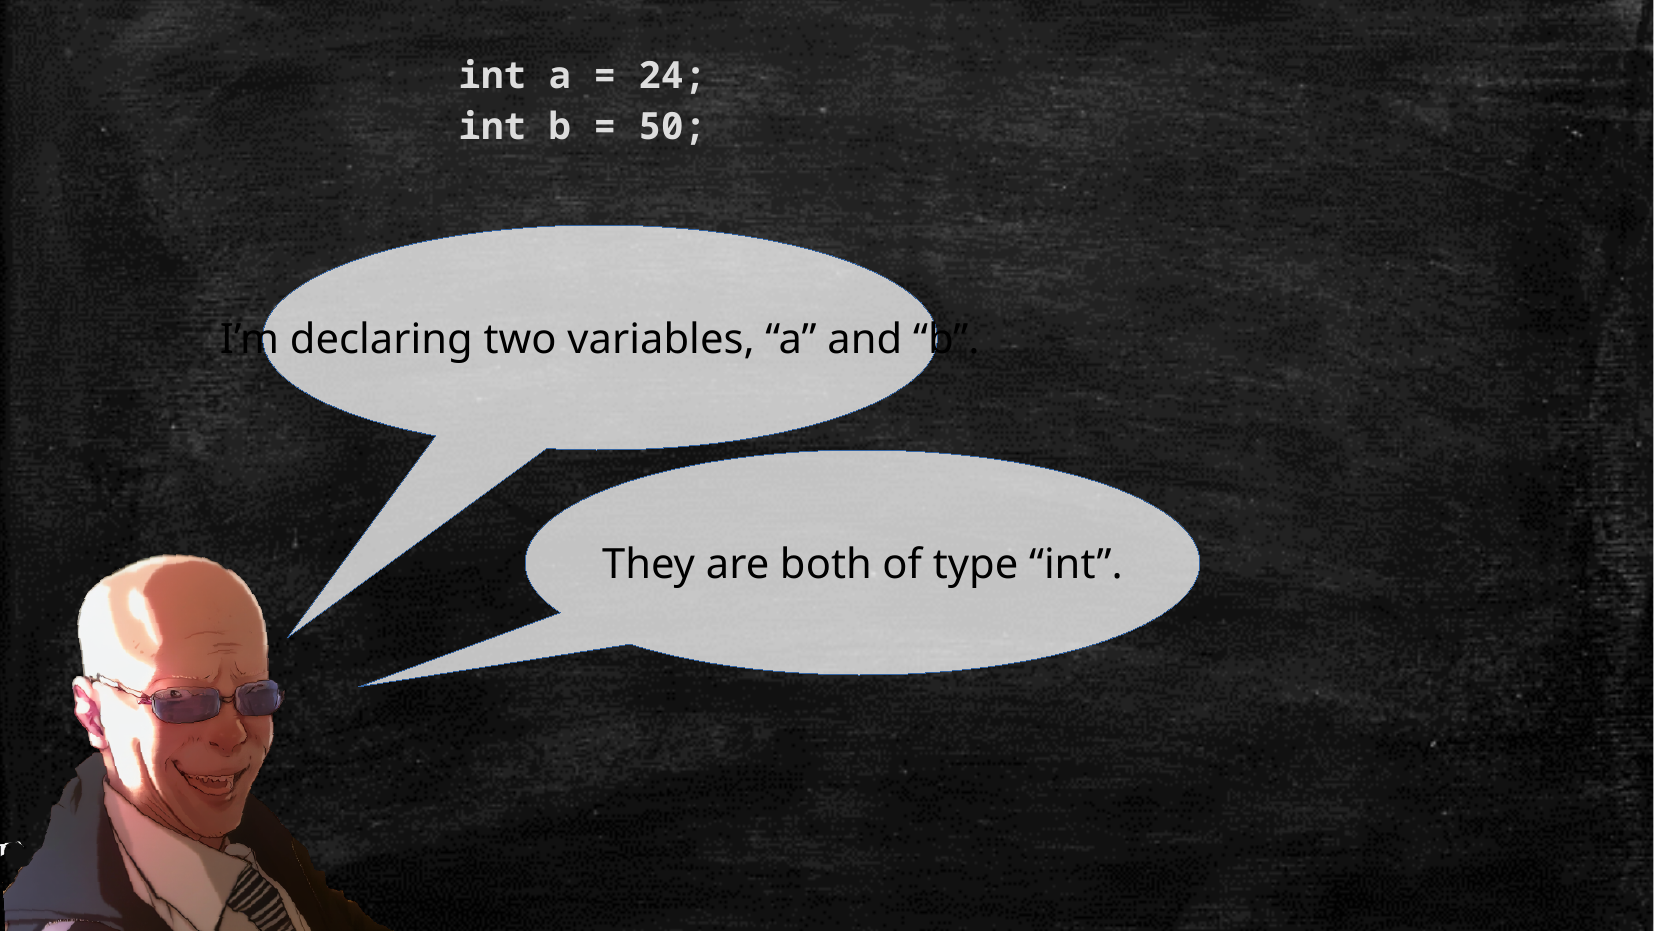

int a = 24;
int b = 50;
I’m declaring two variables, “a” and “b”.
They are both of type “int”.